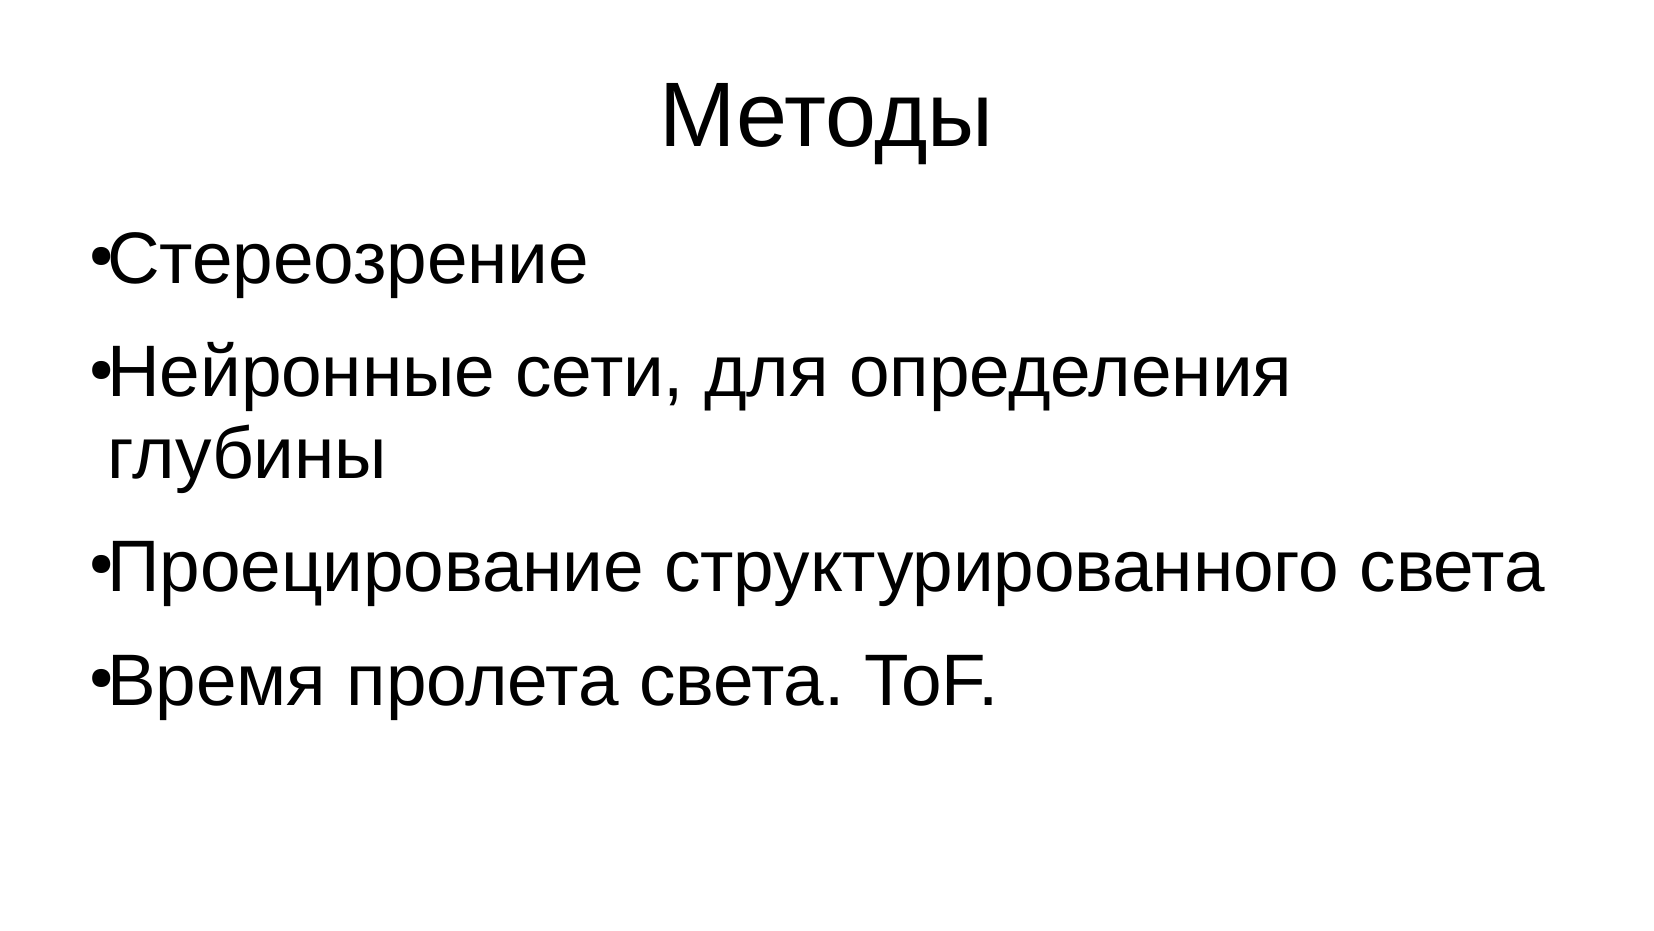

# Методы
Стереозрение
Нейронные сети, для определения глубины
Проецирование структурированного света
Время пролета света. ToF.